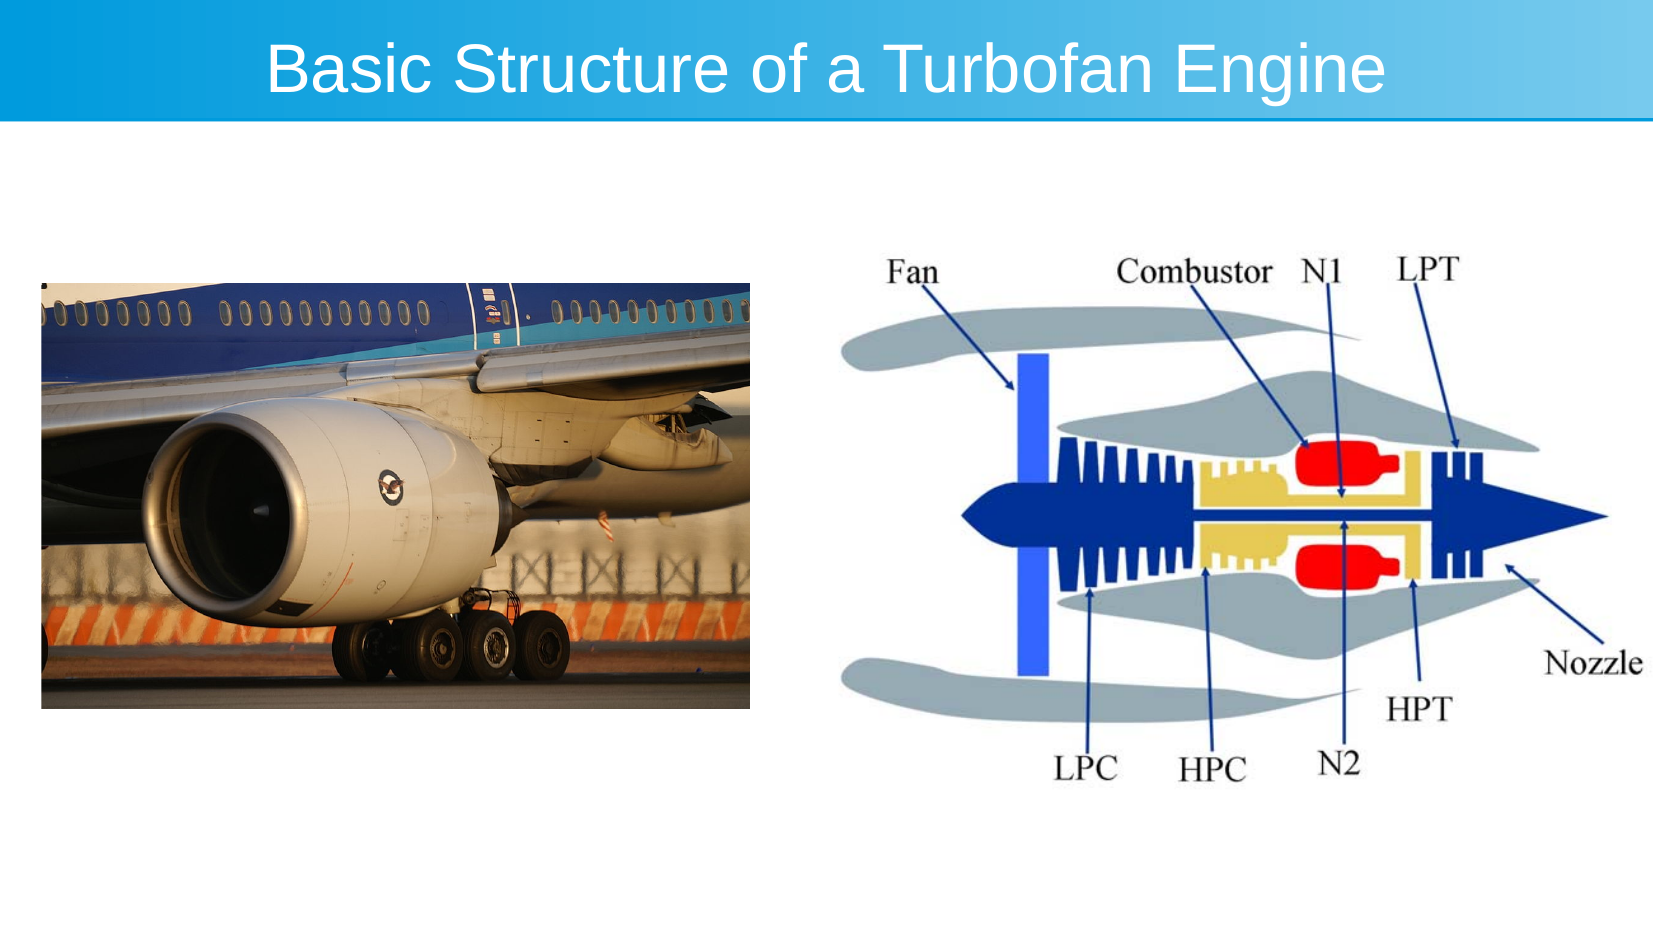

# Basic Structure of a Turbofan Engine
2